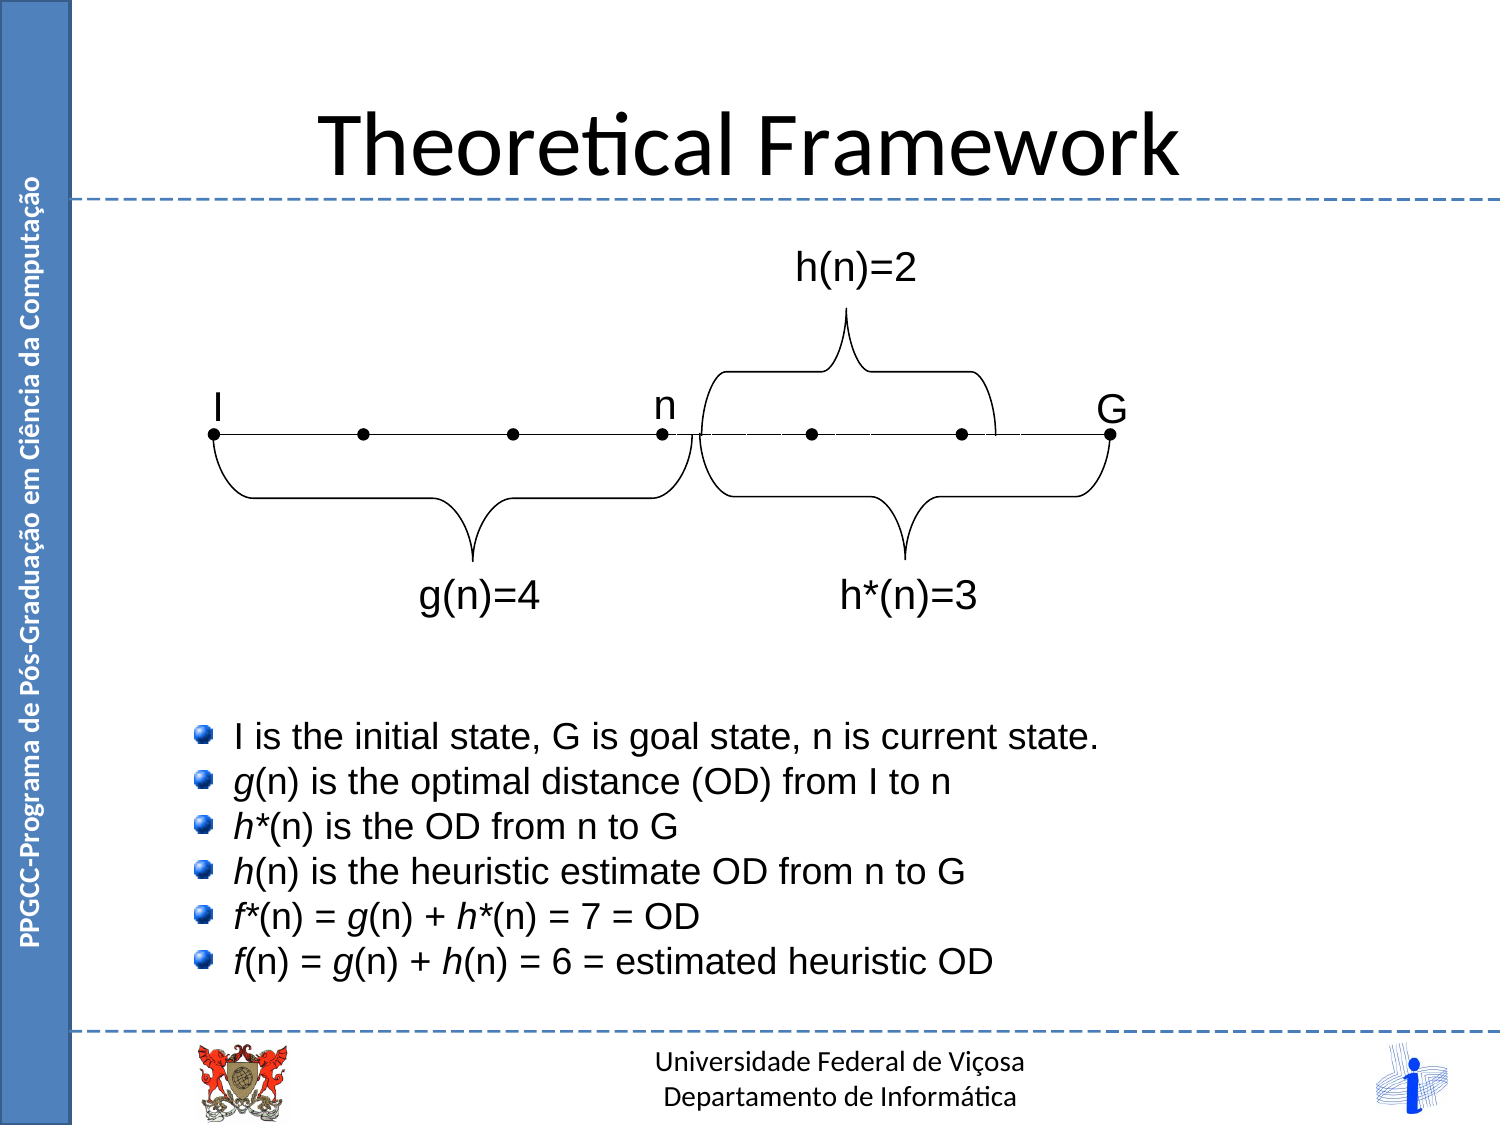

Theoretical Framework
h(n)=2
n
I
G
 g(n)=4 h*(n)=3
PPGCC-Programa de Pós-Graduação em Ciência da Computação
 I is the initial state, G is goal state, n is current state.
 g(n) is the optimal distance (OD) from I to n
 h*(n) is the OD from n to G
 h(n) is the heuristic estimate OD from n to G
 f*(n) = g(n) + h*(n) = 7 = OD
 f(n) = g(n) + h(n) = 6 = estimated heuristic OD
Universidade Federal de Viçosa
Departamento de Informática